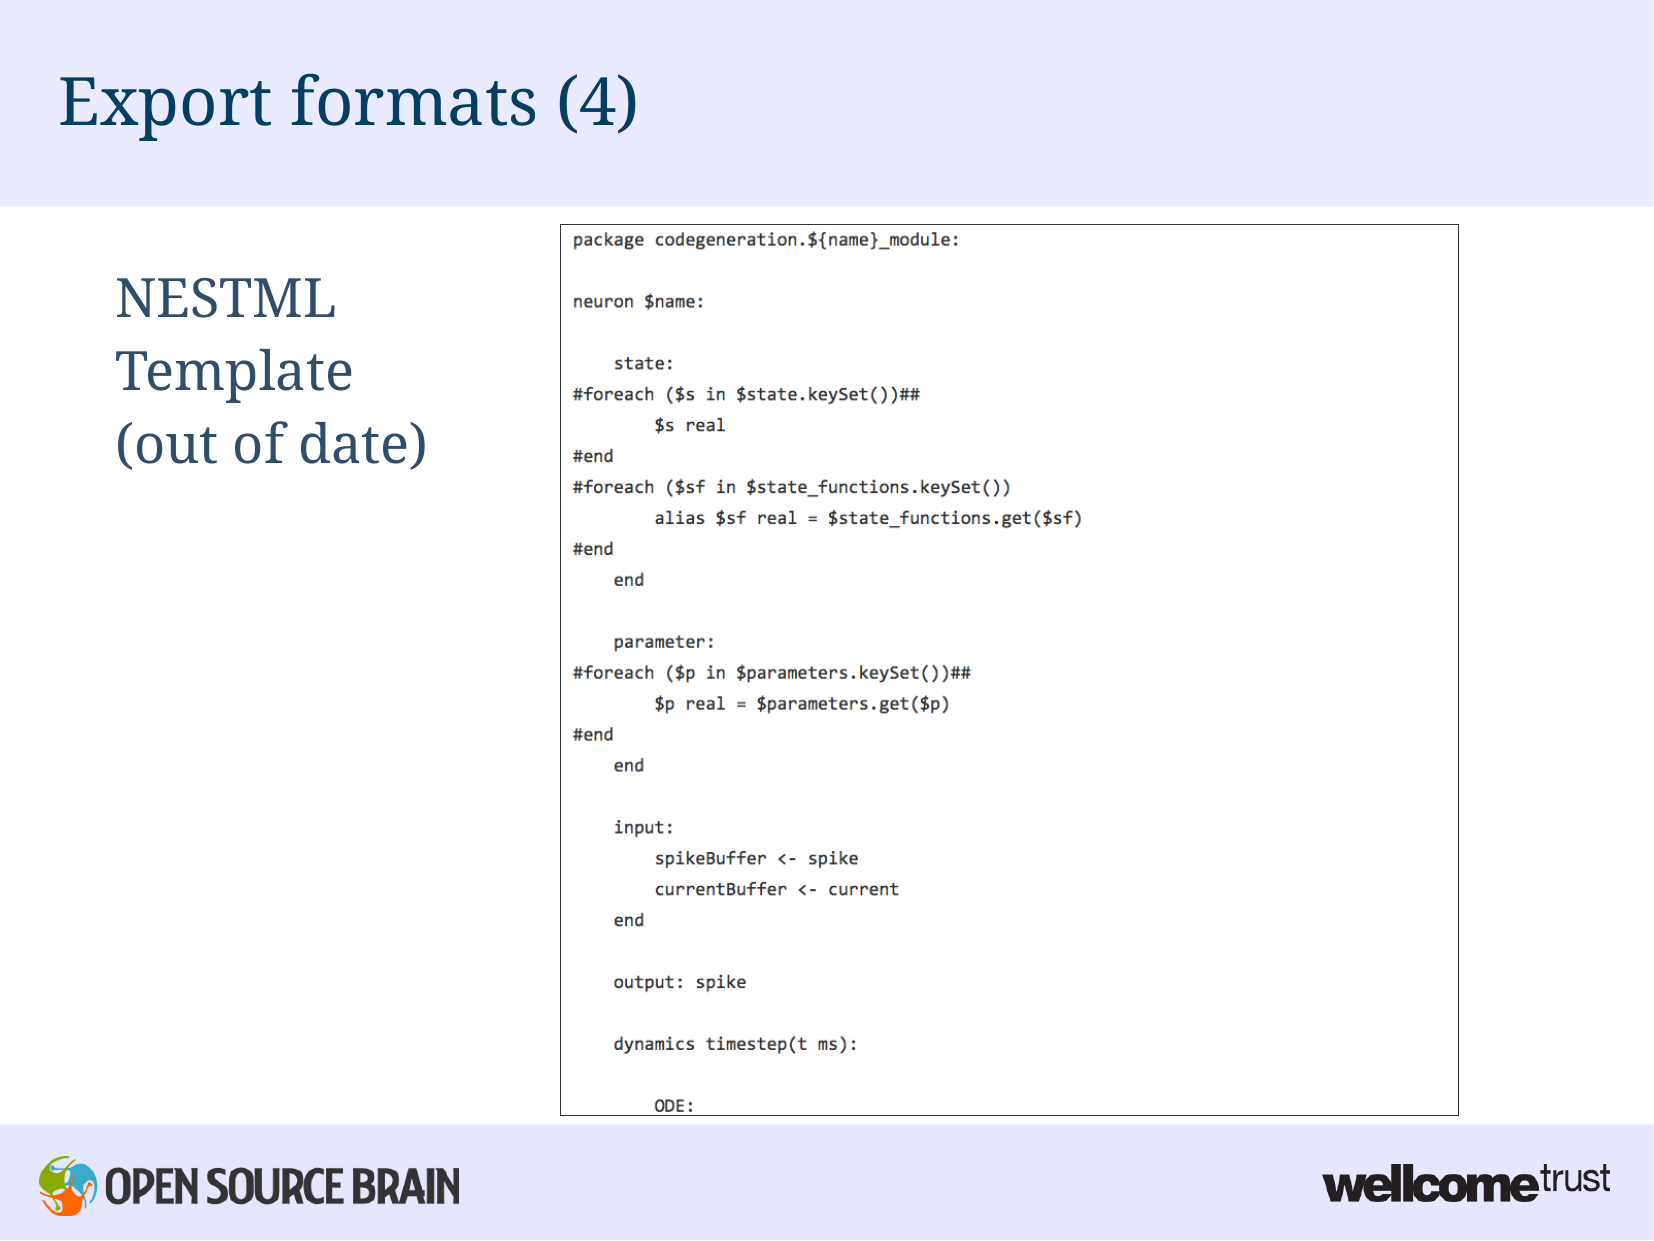

# Export formats (4)
NESTML
Template
(out of date)
http://www.opensourcebrain.org